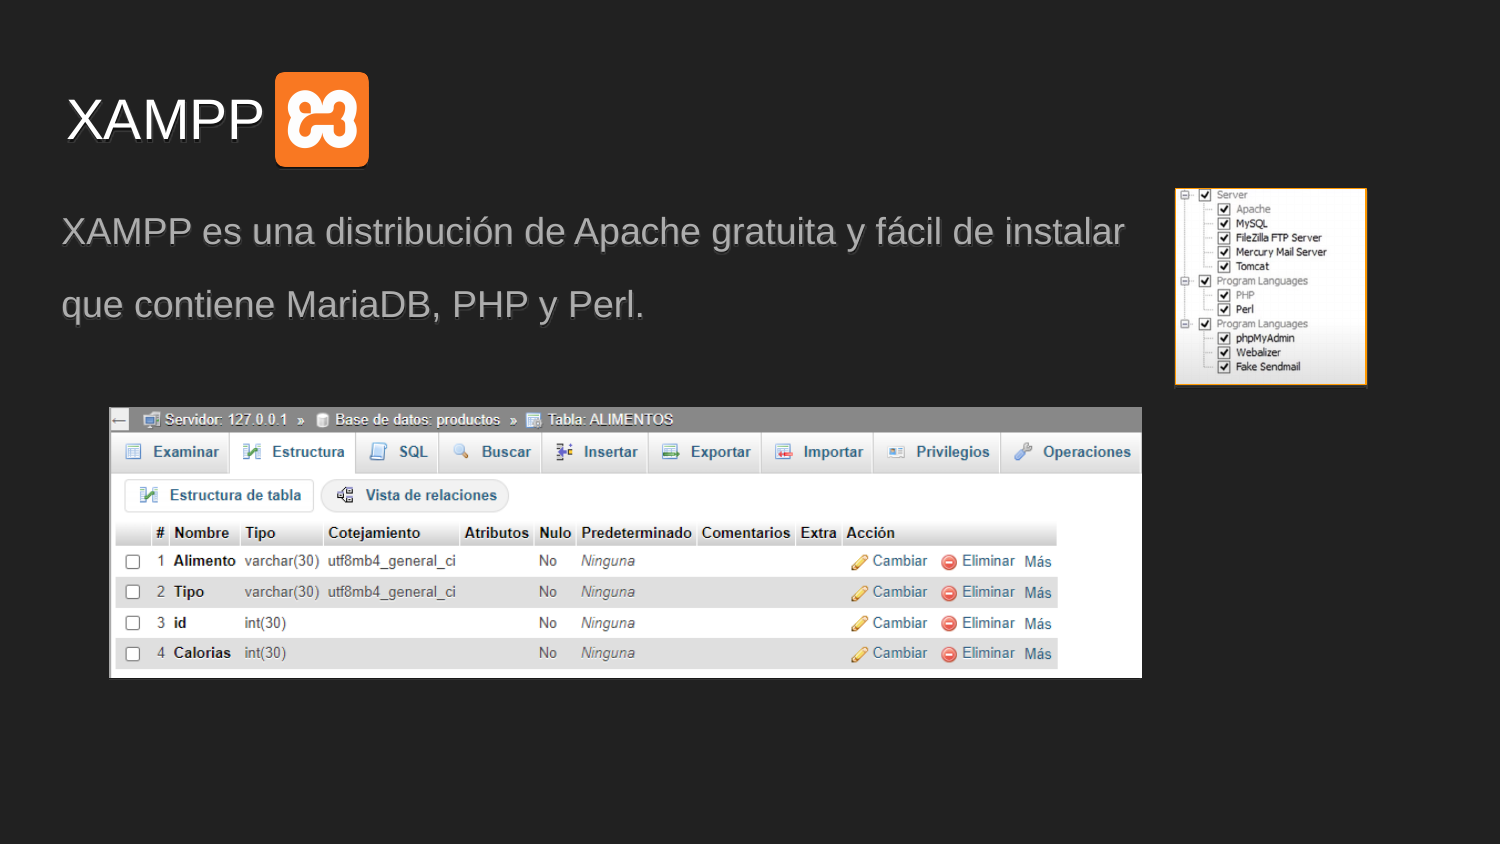

# XAMPP
XAMPP es una distribución de Apache gratuita y fácil de instalar
que contiene MariaDB, PHP y Perl.